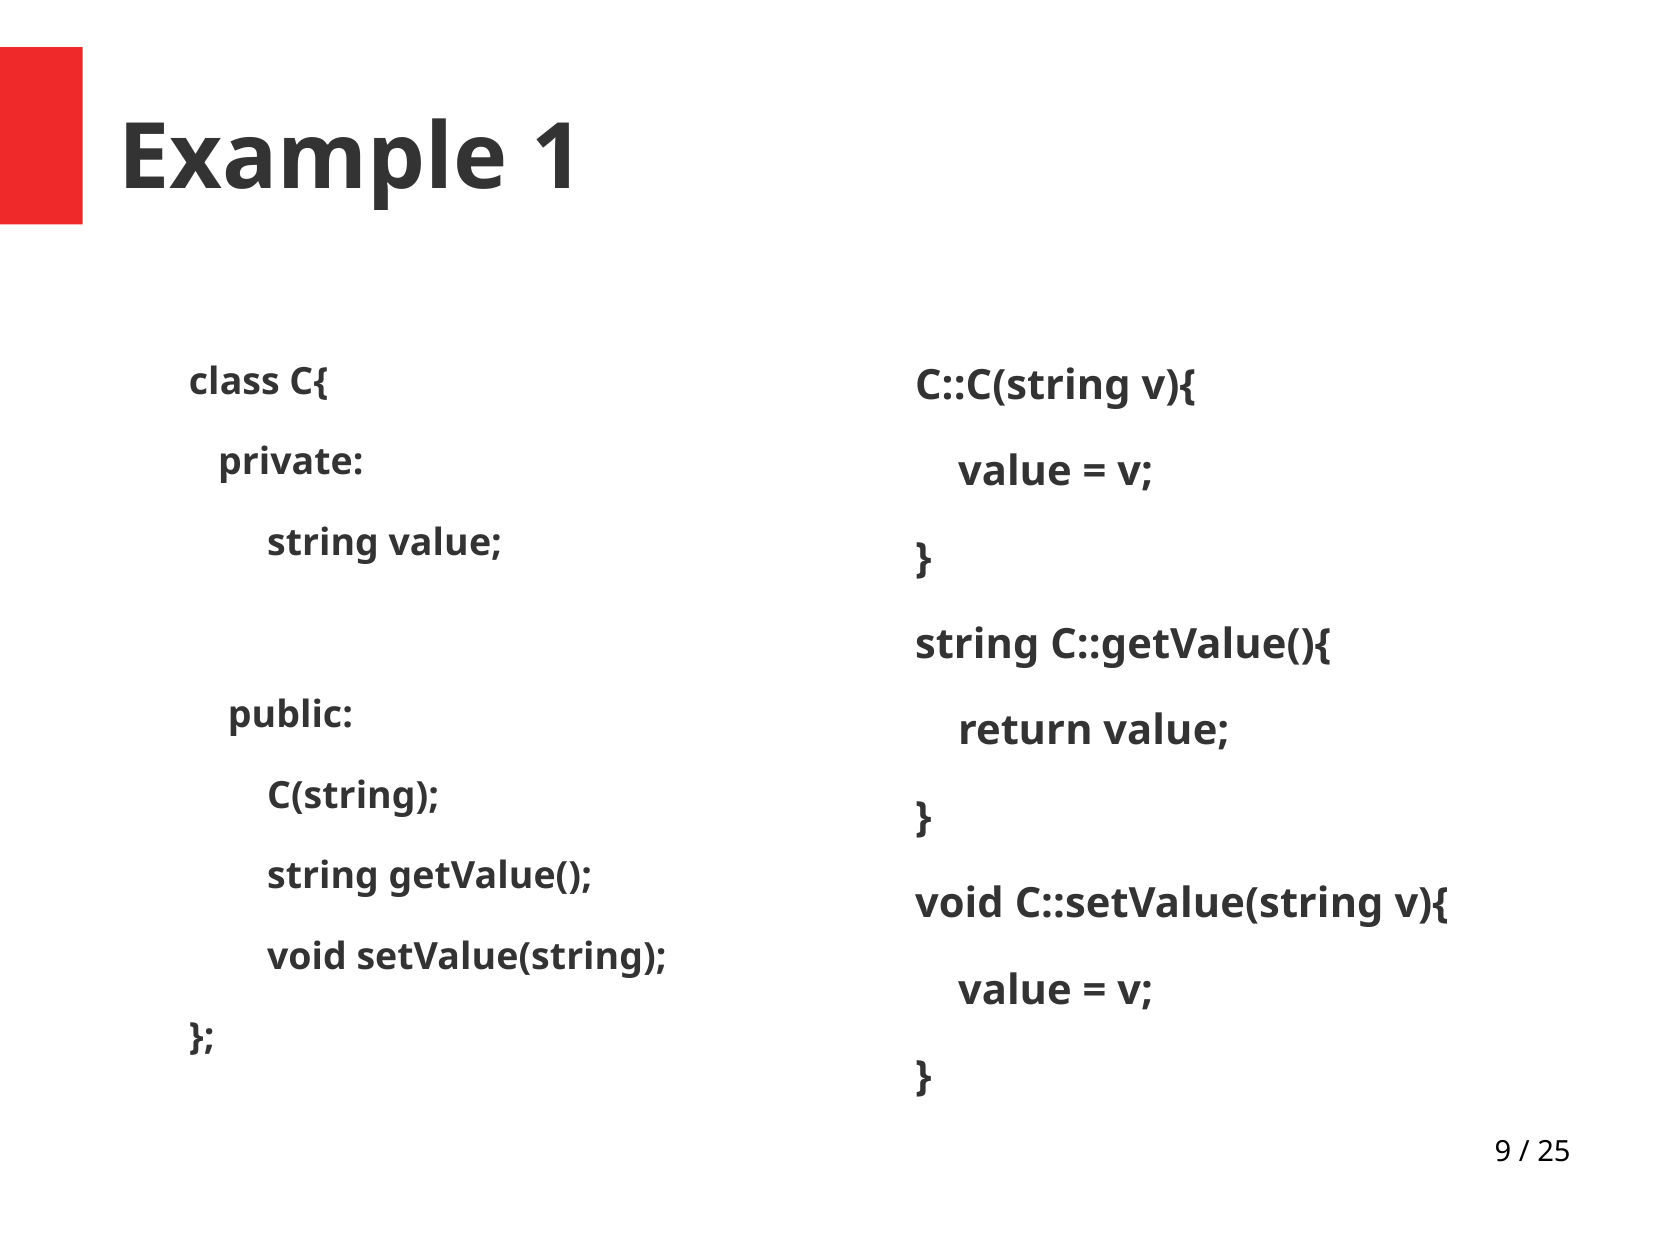

# Example 1
class C{
 private:
 string value;
 public:
 C(string);
 string getValue();
 void setValue(string);
};
C::C(string v){
 value = v;
}
string C::getValue(){
 return value;
}
void C::setValue(string v){
 value = v;
}
9